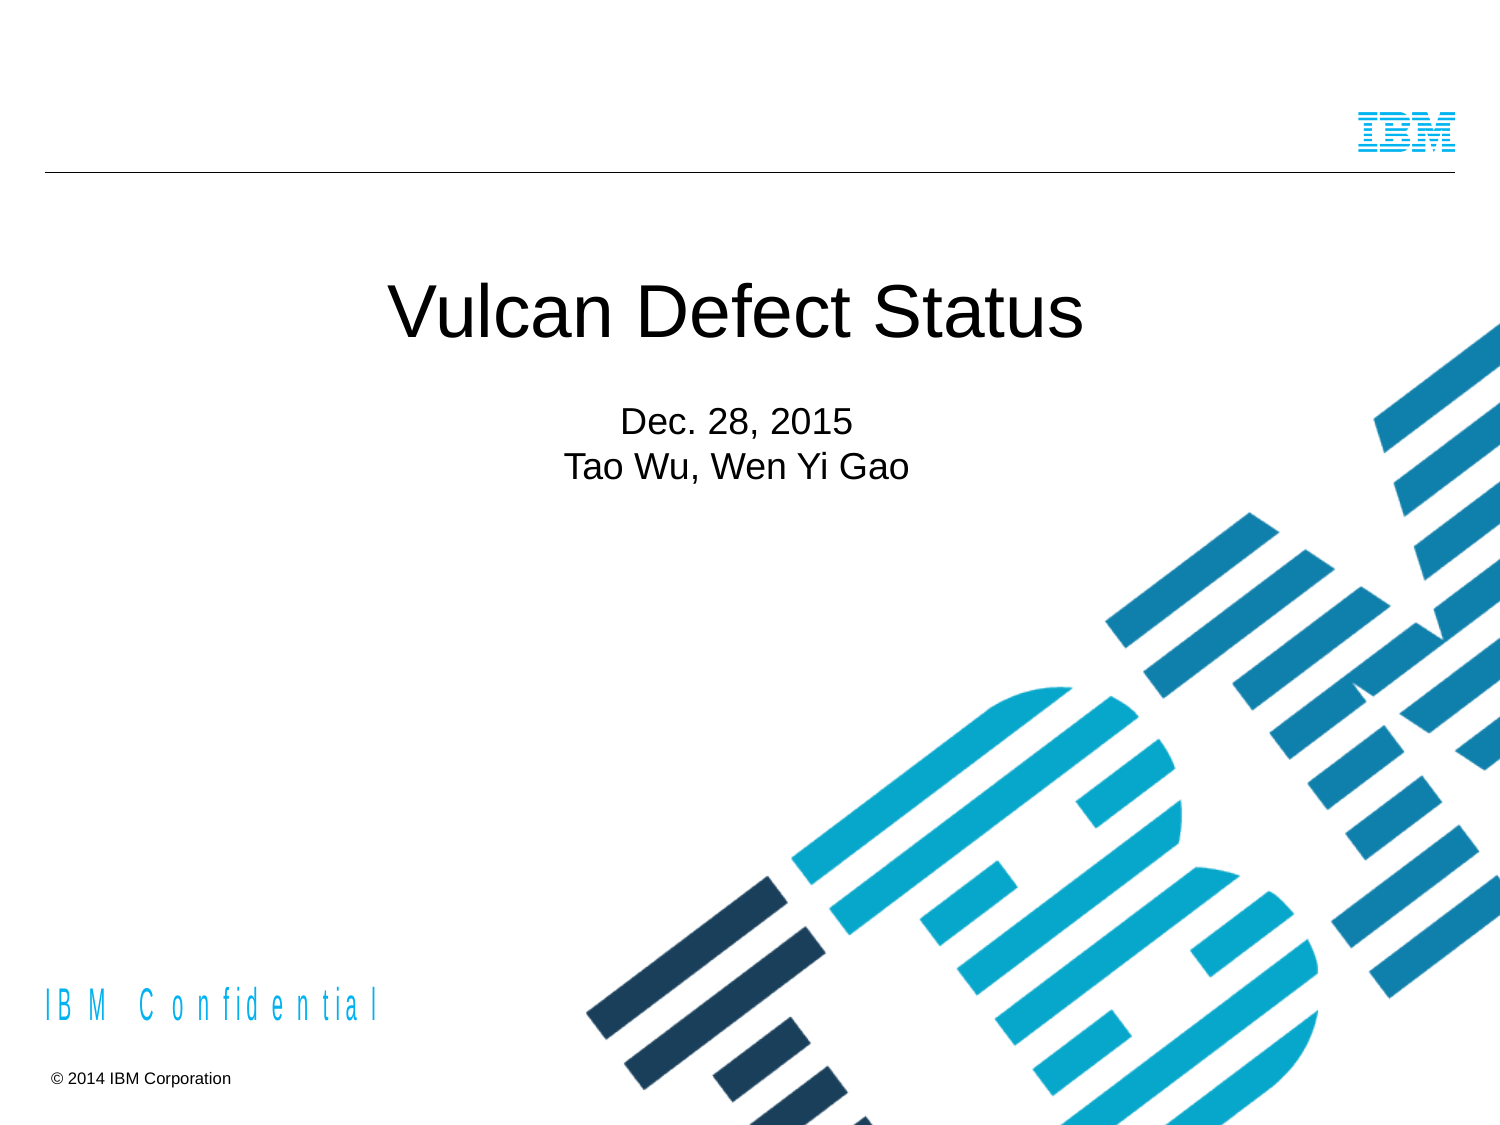

# Vulcan Defect Status Dec. 28, 2015 Tao Wu, Wen Yi Gao